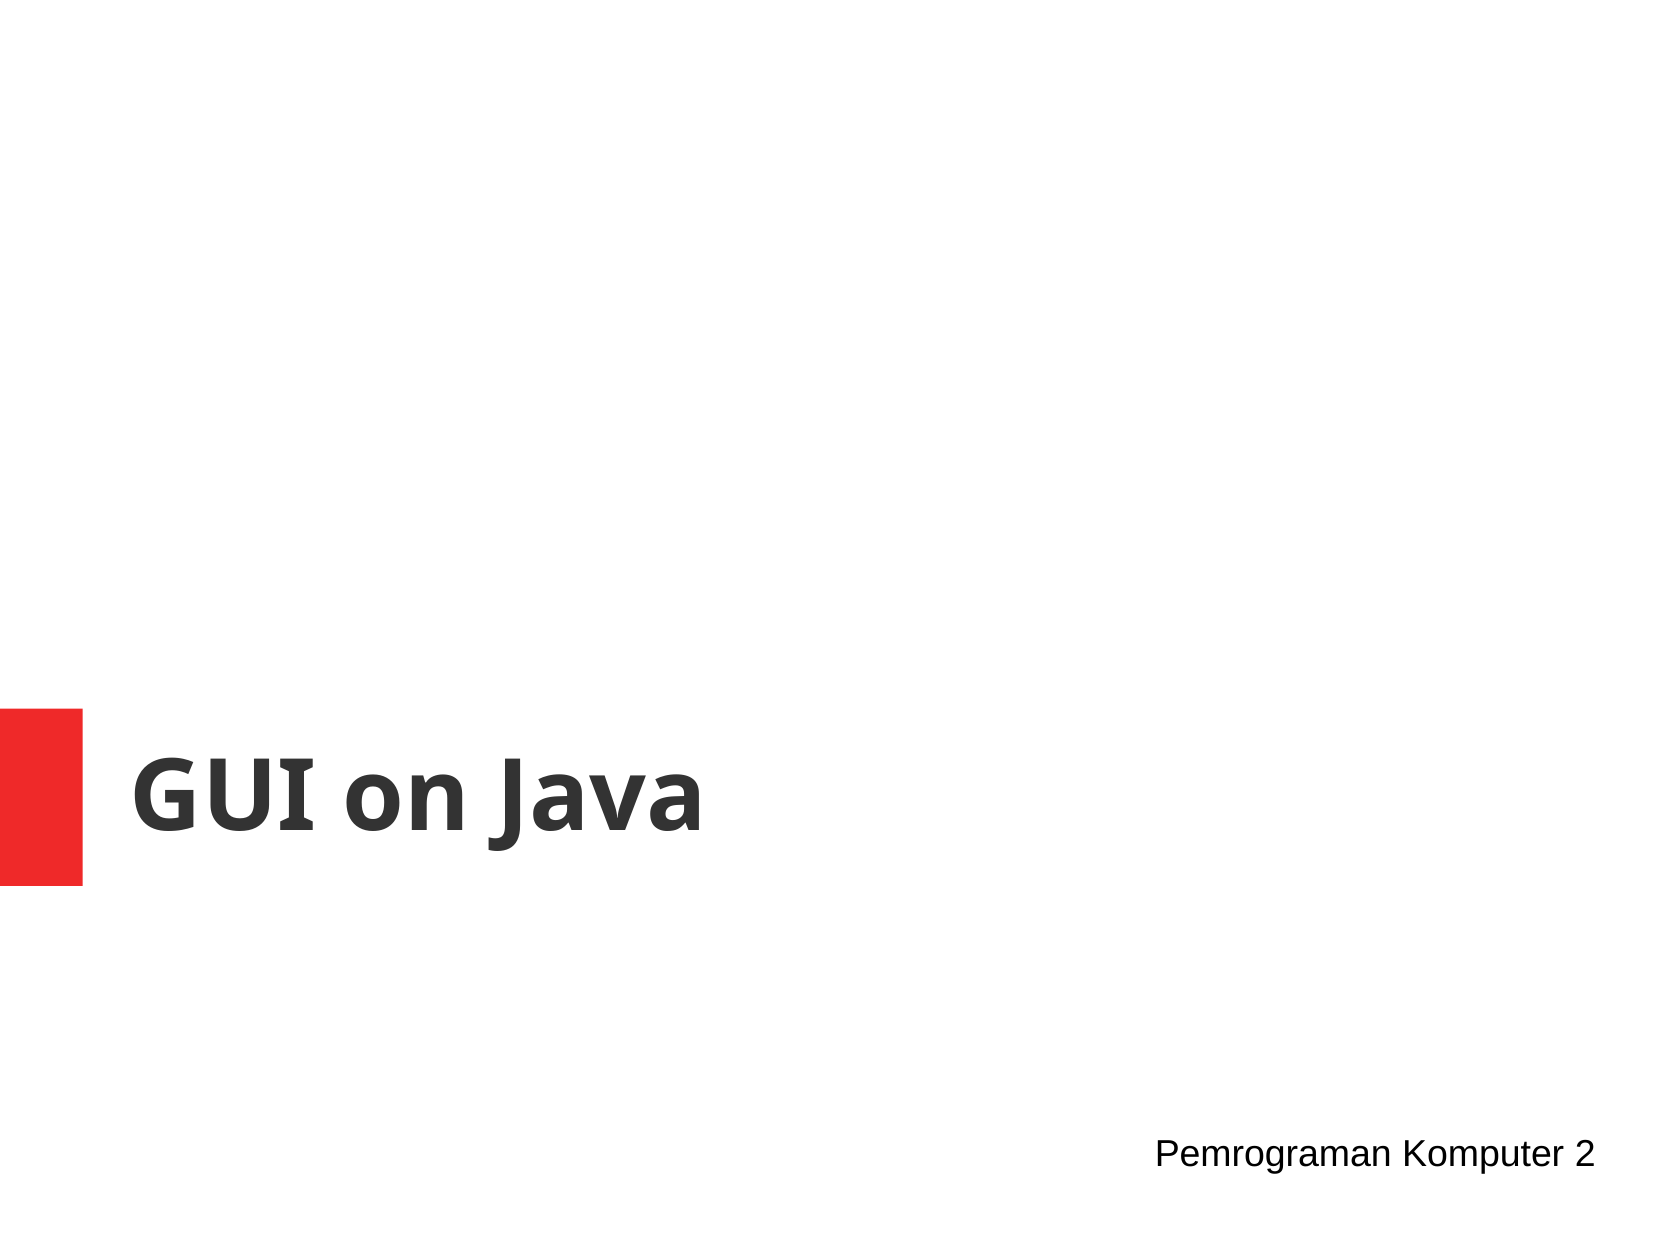

# GUI on Java
Pemrograman Komputer 2